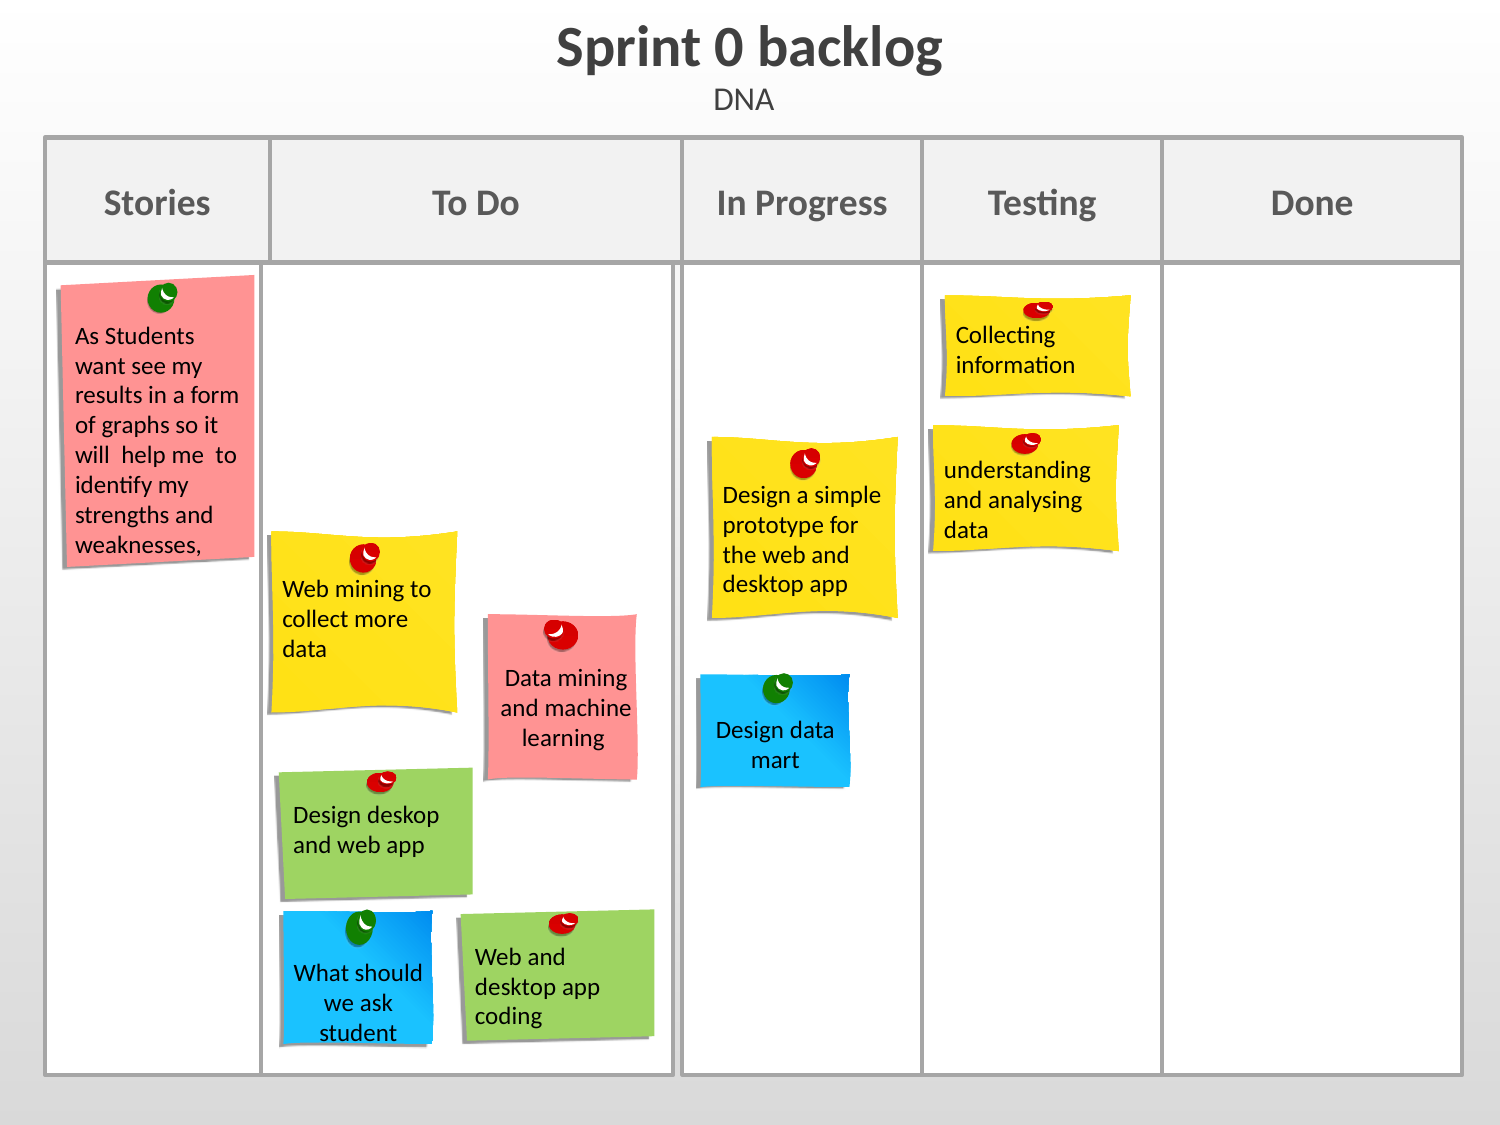

# Sprint 0 backlog
DNA
Stories
To Do
In Progress
Testing
Done
Collecting information
As Students want see my results in a form of graphs so it will help me to identify my strengths and weaknesses,
understanding and analysing data
Design a simple prototype for the web and desktop app
Web mining to collect more data
Data mining and machine learning
Design data mart
Design deskop and web app
What should we ask student
Web and desktop app coding